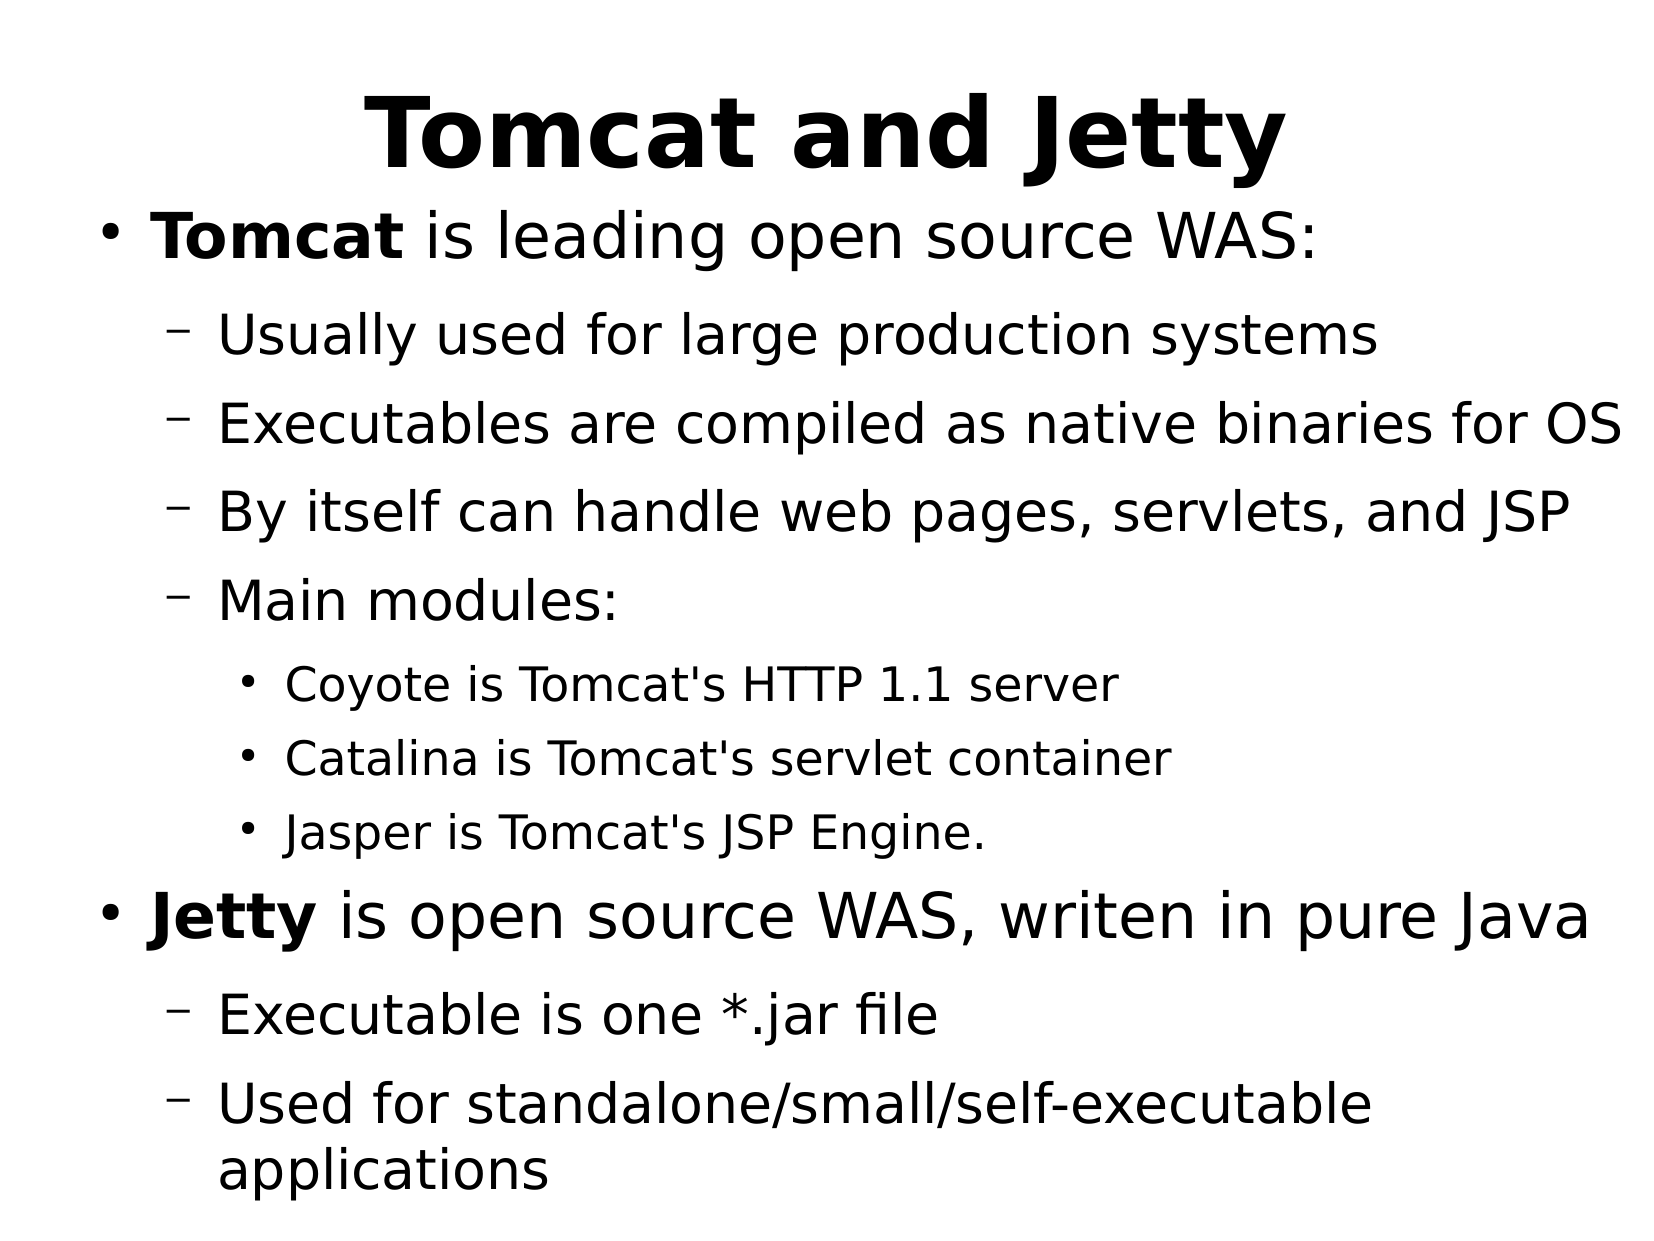

# Tomcat and Jetty
Tomcat is leading open source WAS:
Usually used for large production systems
Executables are compiled as native binaries for OS
By itself can handle web pages, servlets, and JSP
Main modules:
Coyote is Tomcat's HTTP 1.1 server
Catalina is Tomcat's servlet container
Jasper is Tomcat's JSP Engine.
Jetty is open source WAS, writen in pure Java
Executable is one *.jar file
Used for standalone/small/self-executable applications